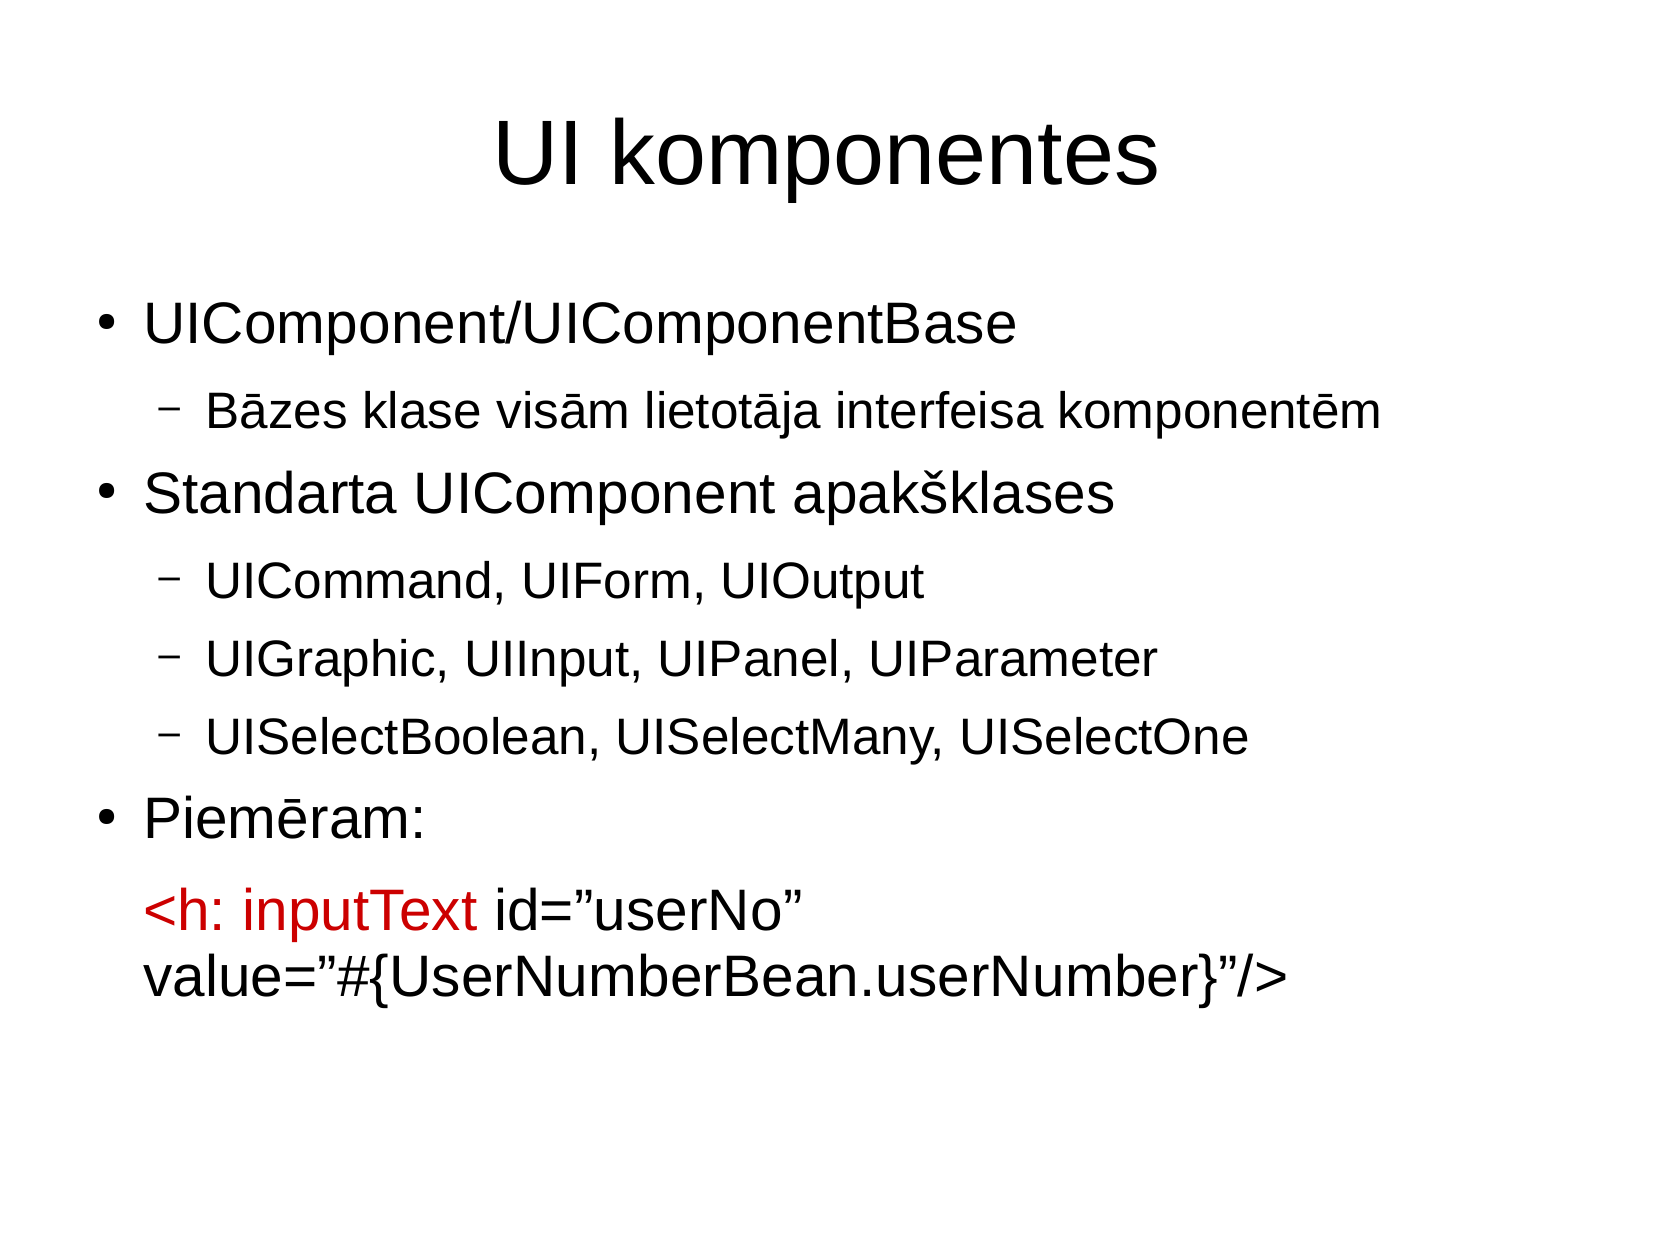

# UI komponentes
UIComponent/UIComponentBase
Bāzes klase visām lietotāja interfeisa komponentēm
Standarta UIComponent apakšklases
UICommand, UIForm, UIOutput
UIGraphic, UIInput, UIPanel, UIParameter
UISelectBoolean, UISelectMany, UISelectOne
Piemēram:
<h: inputText id=”userNo” value=”#{UserNumberBean.userNumber}”/>